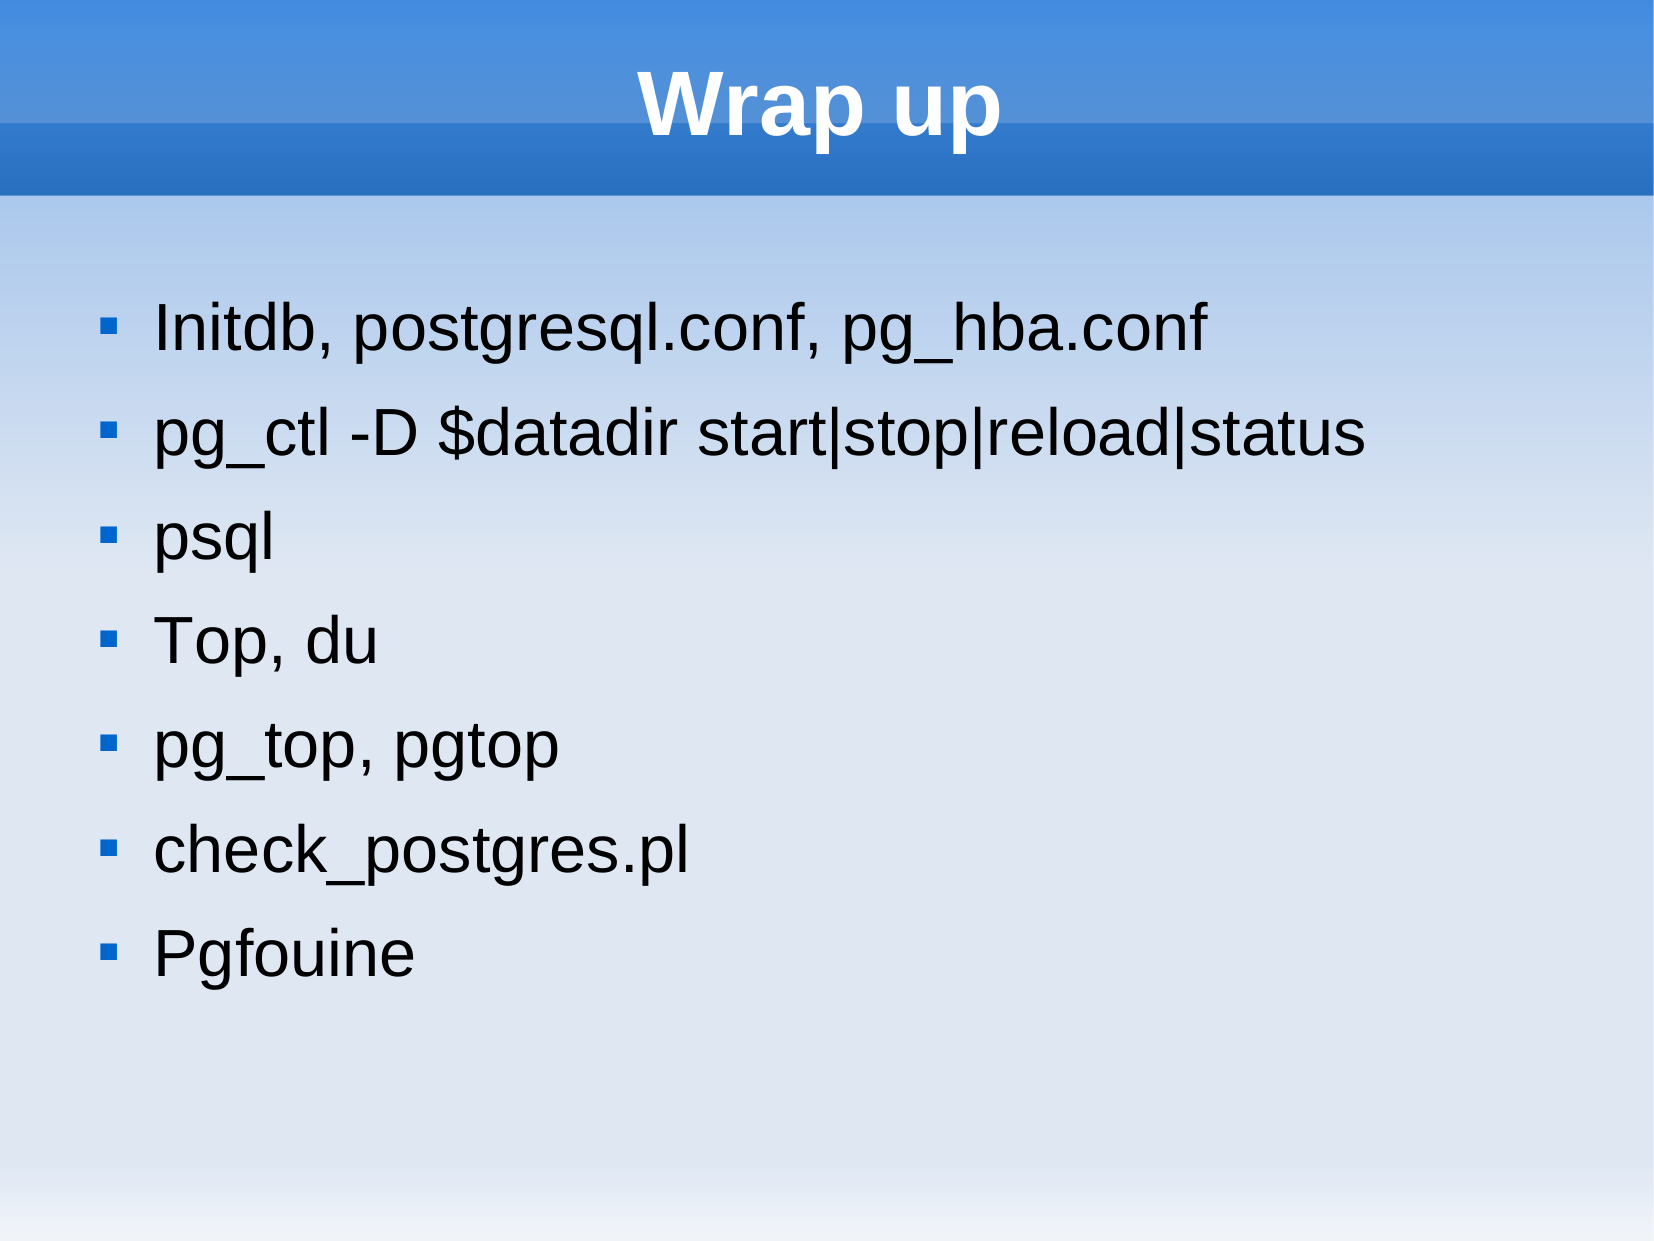

# Wrap up
Initdb, postgresql.conf, pg_hba.conf
pg_ctl -D $datadir start|stop|reload|status
psql
Top, du
pg_top, pgtop
check_postgres.pl
Pgfouine